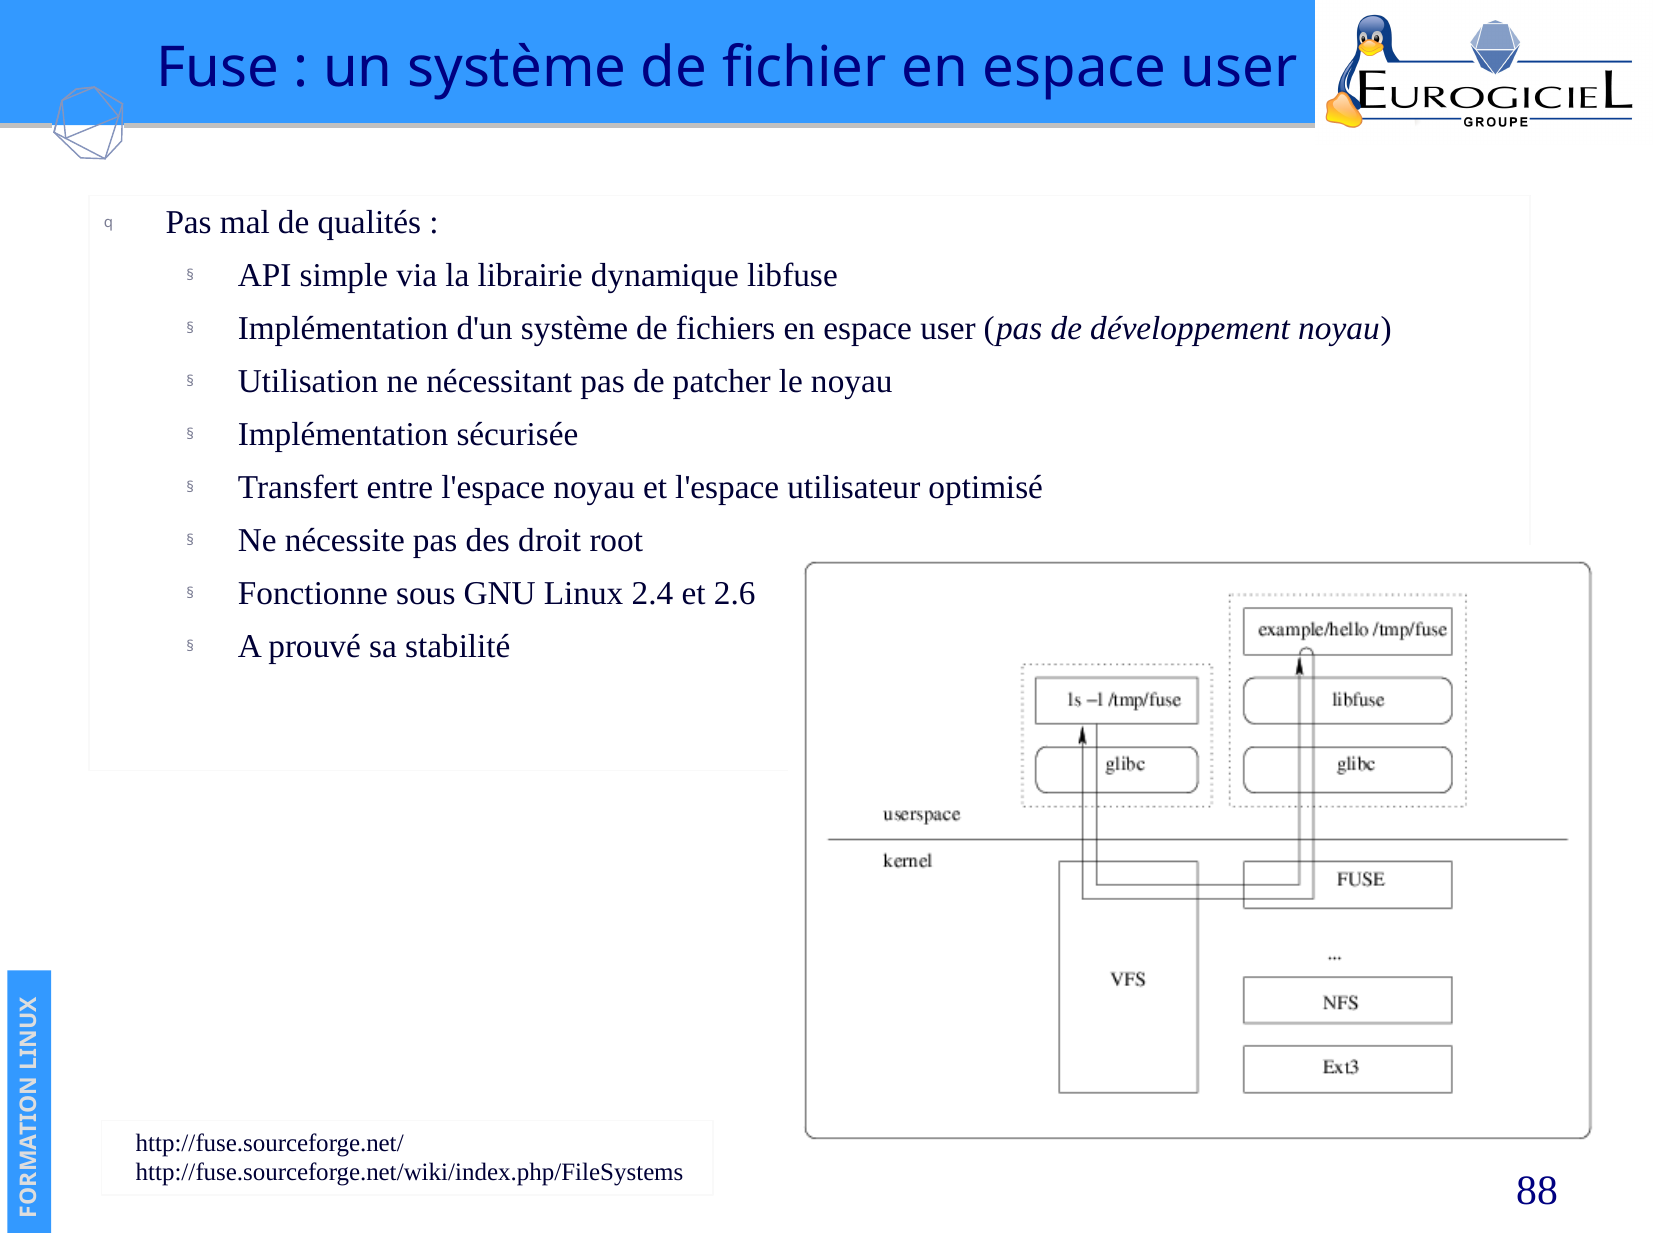

# Fuse : un système de fichier en espace user
Pas mal de qualités :
API simple via la librairie dynamique libfuse
Implémentation d'un système de fichiers en espace user (pas de développement noyau)
Utilisation ne nécessitant pas de patcher le noyau
Implémentation sécurisée
Transfert entre l'espace noyau et l'espace utilisateur optimisé
Ne nécessite pas des droit root
Fonctionne sous GNU Linux 2.4 et 2.6
A prouvé sa stabilité
http://fuse.sourceforge.net/
http://fuse.sourceforge.net/wiki/index.php/FileSystems